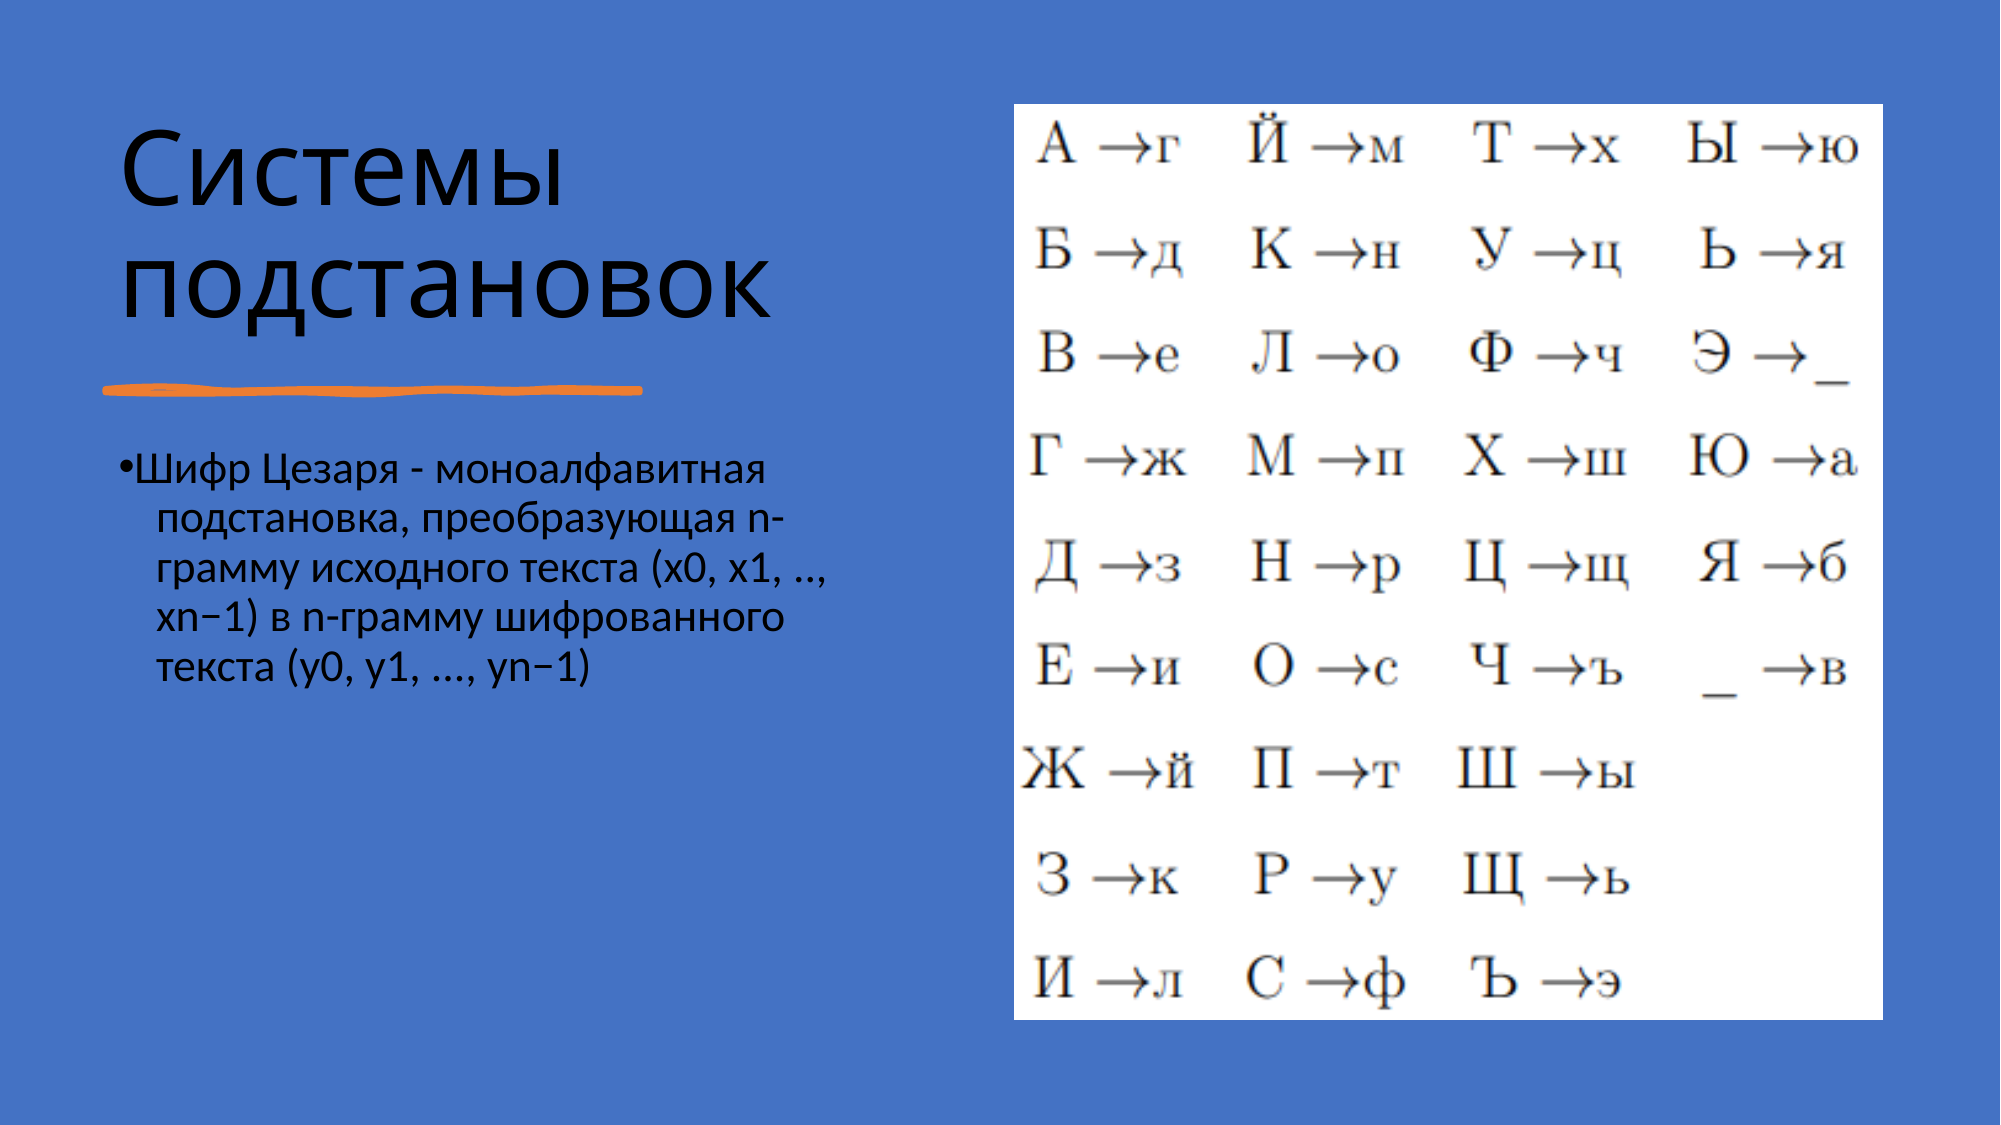

# Системы подстановок
Шифр Цезаря - моноалфавитная подстановка, преобразующая n-грамму исходного текста (x0, x1, .., xn−1) в n-грамму шифрованного текста (y0, y1, ..., yn−1)